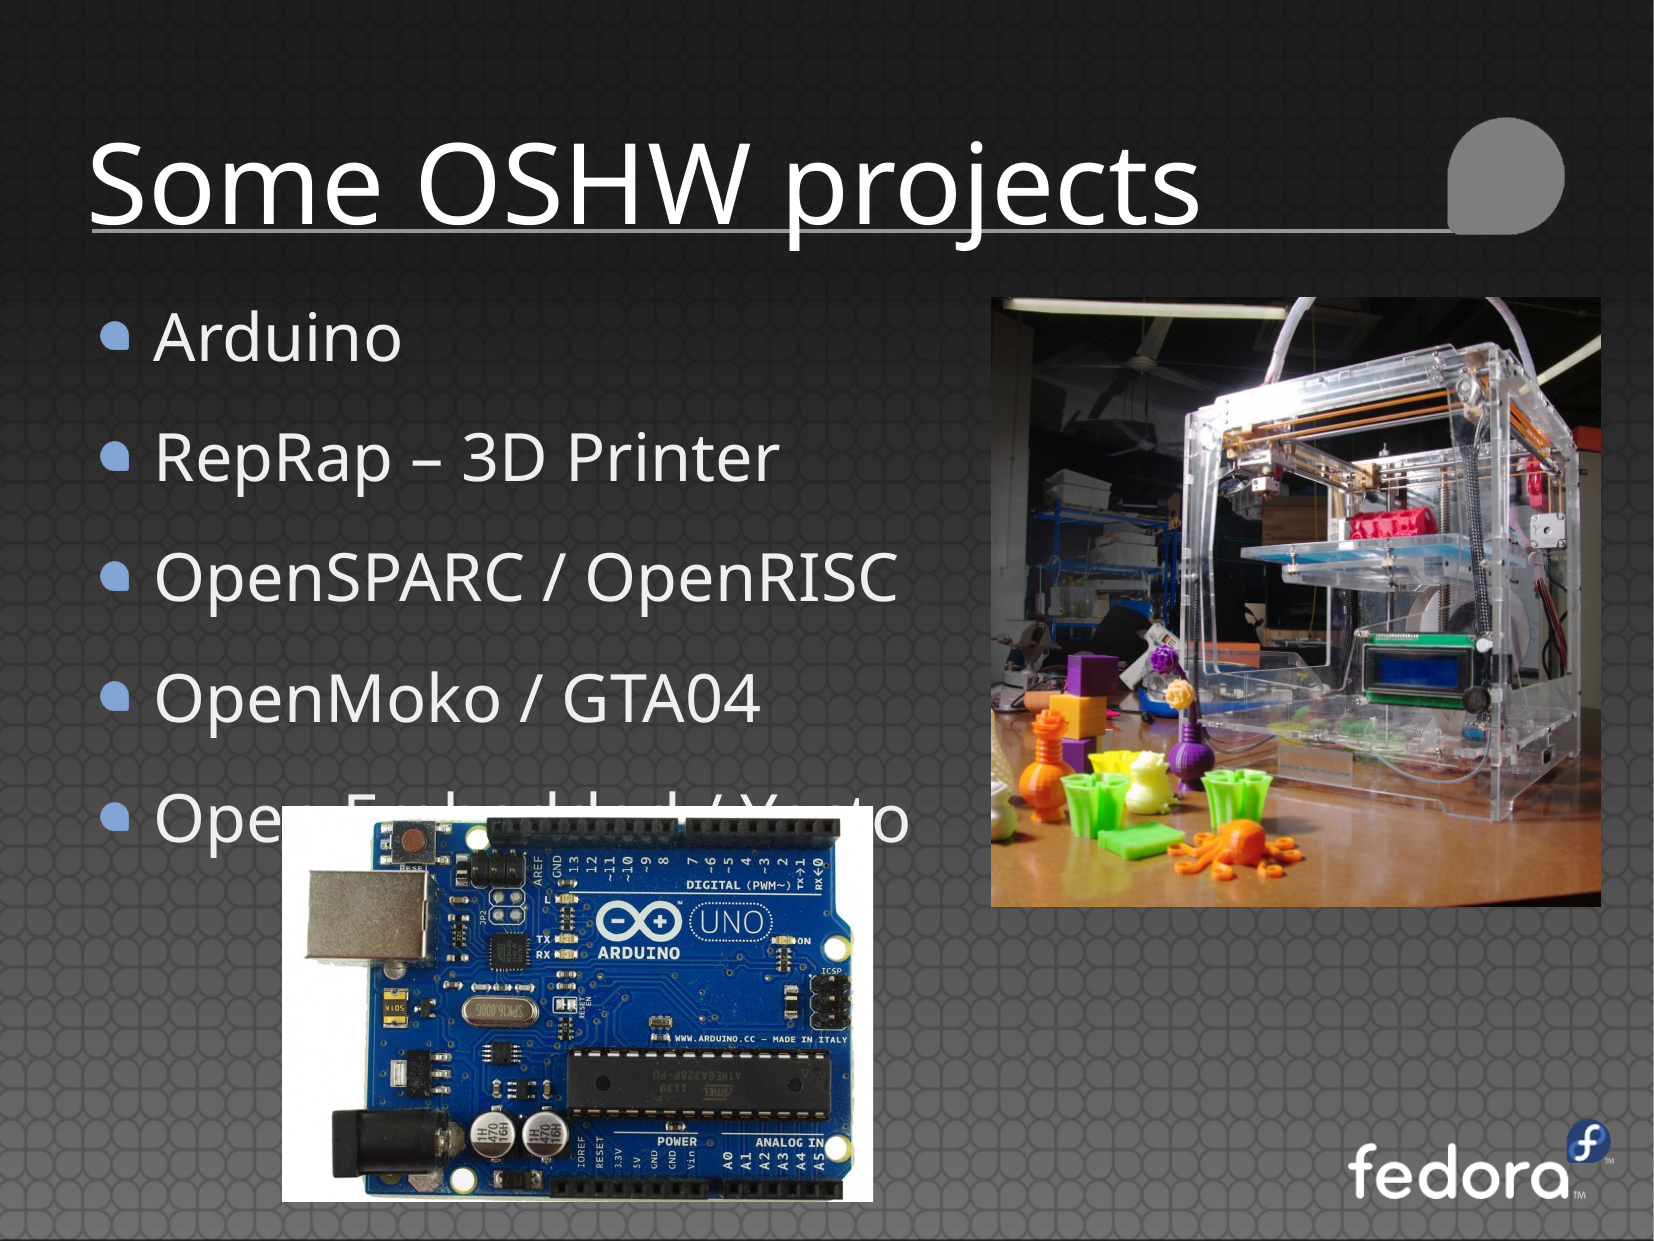

# Some OSHW projects
Arduino
RepRap – 3D Printer
OpenSPARC / OpenRISC
OpenMoko / GTA04
Open Embedded / Yocto